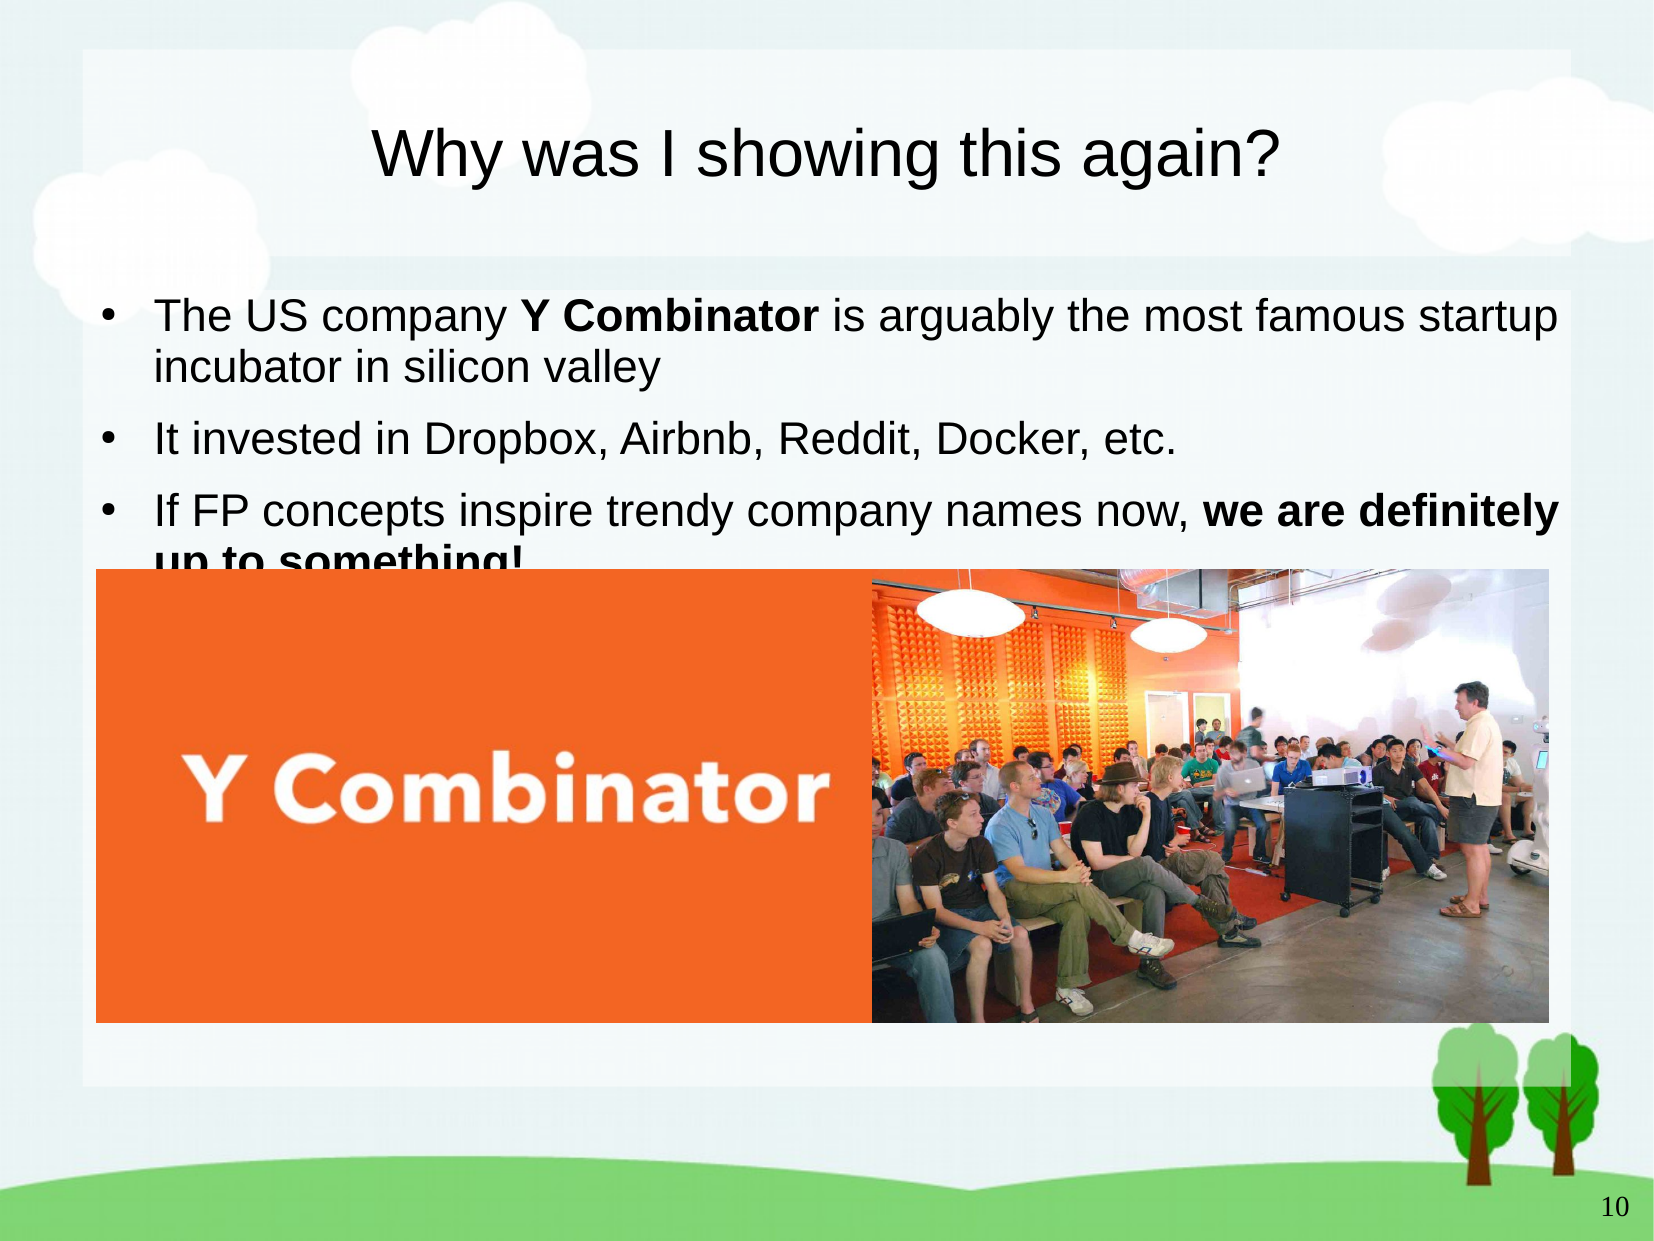

# Why was I showing this again?
The US company Y Combinator is arguably the most famous startup incubator in silicon valley
It invested in Dropbox, Airbnb, Reddit, Docker, etc.
If FP concepts inspire trendy company names now, we are definitely up to something!
10